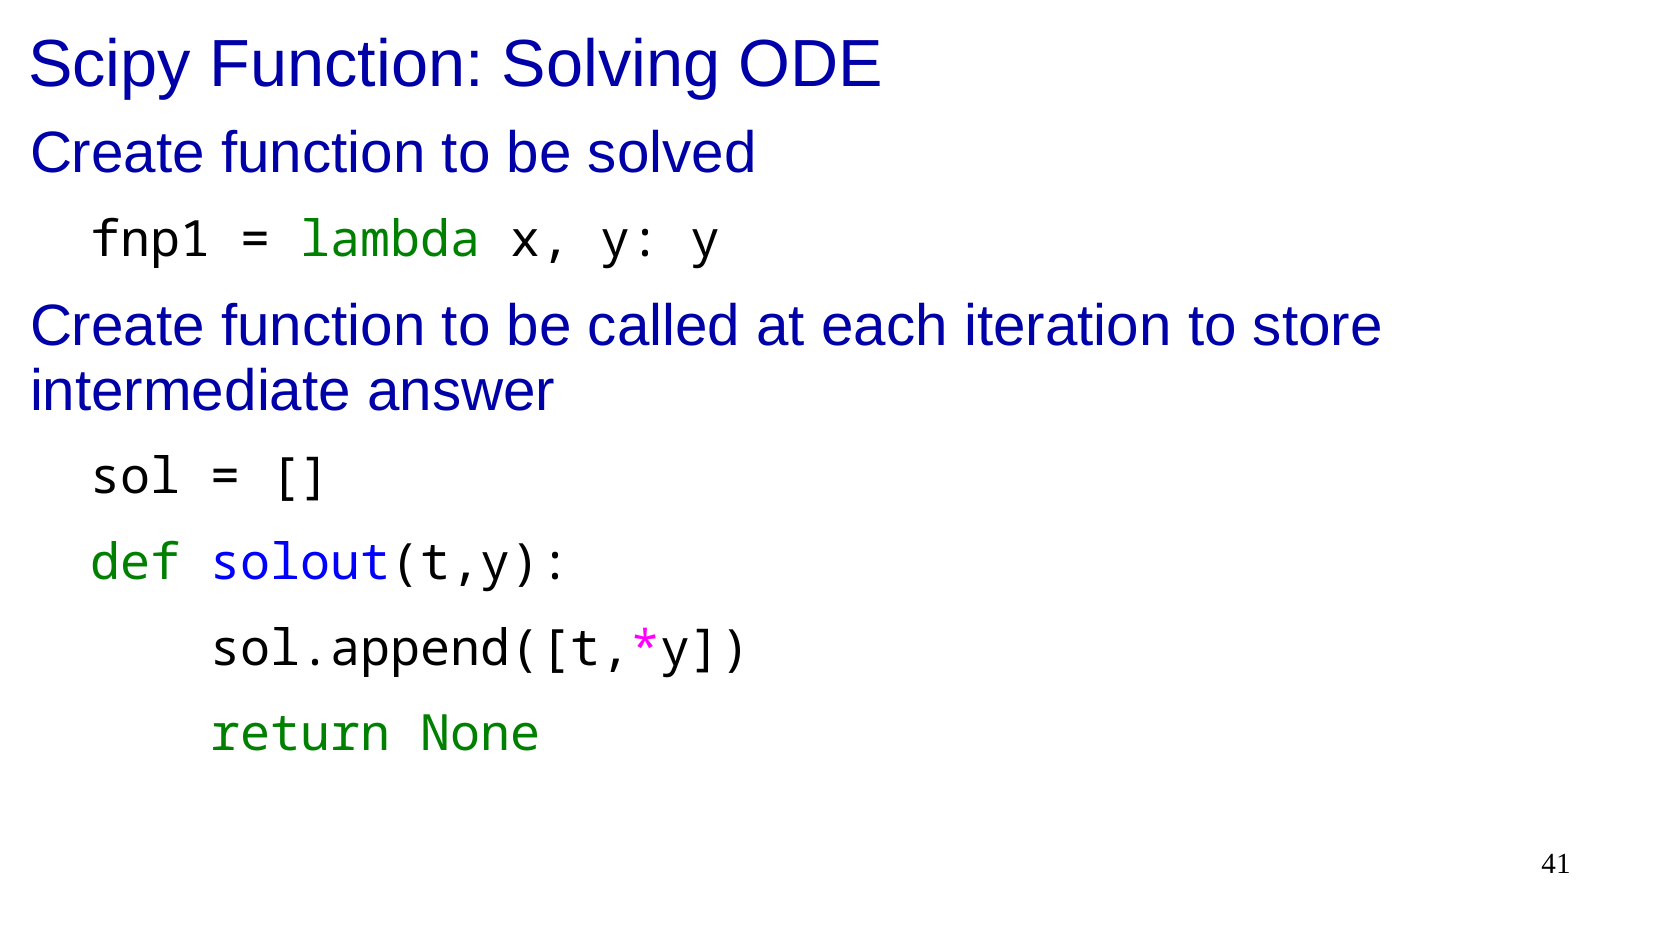

# Scipy Function: Solving ODE
Create function to be solved
fnp1 = lambda x, y: y
Create function to be called at each iteration to store intermediate answer
sol = []
def solout(t,y):
 sol.append([t,*y])
 return None
41